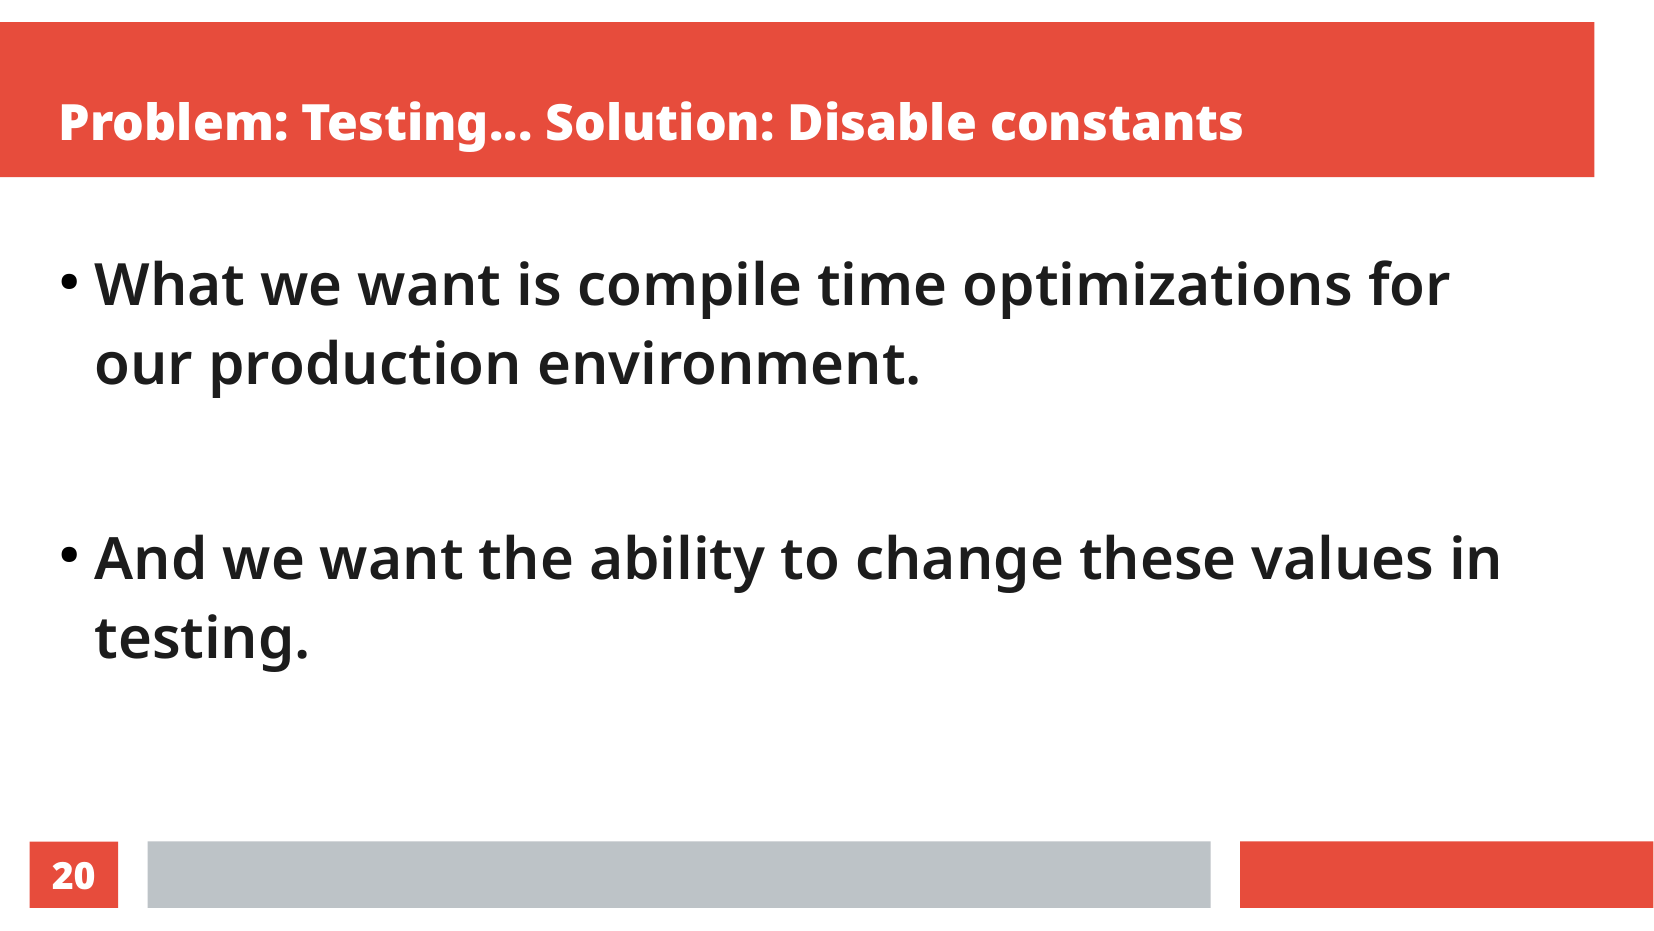

# Problem: Testing... Solution: Disable constants
What we want is compile time optimizations for our production environment.
And we want the ability to change these values in testing.
20